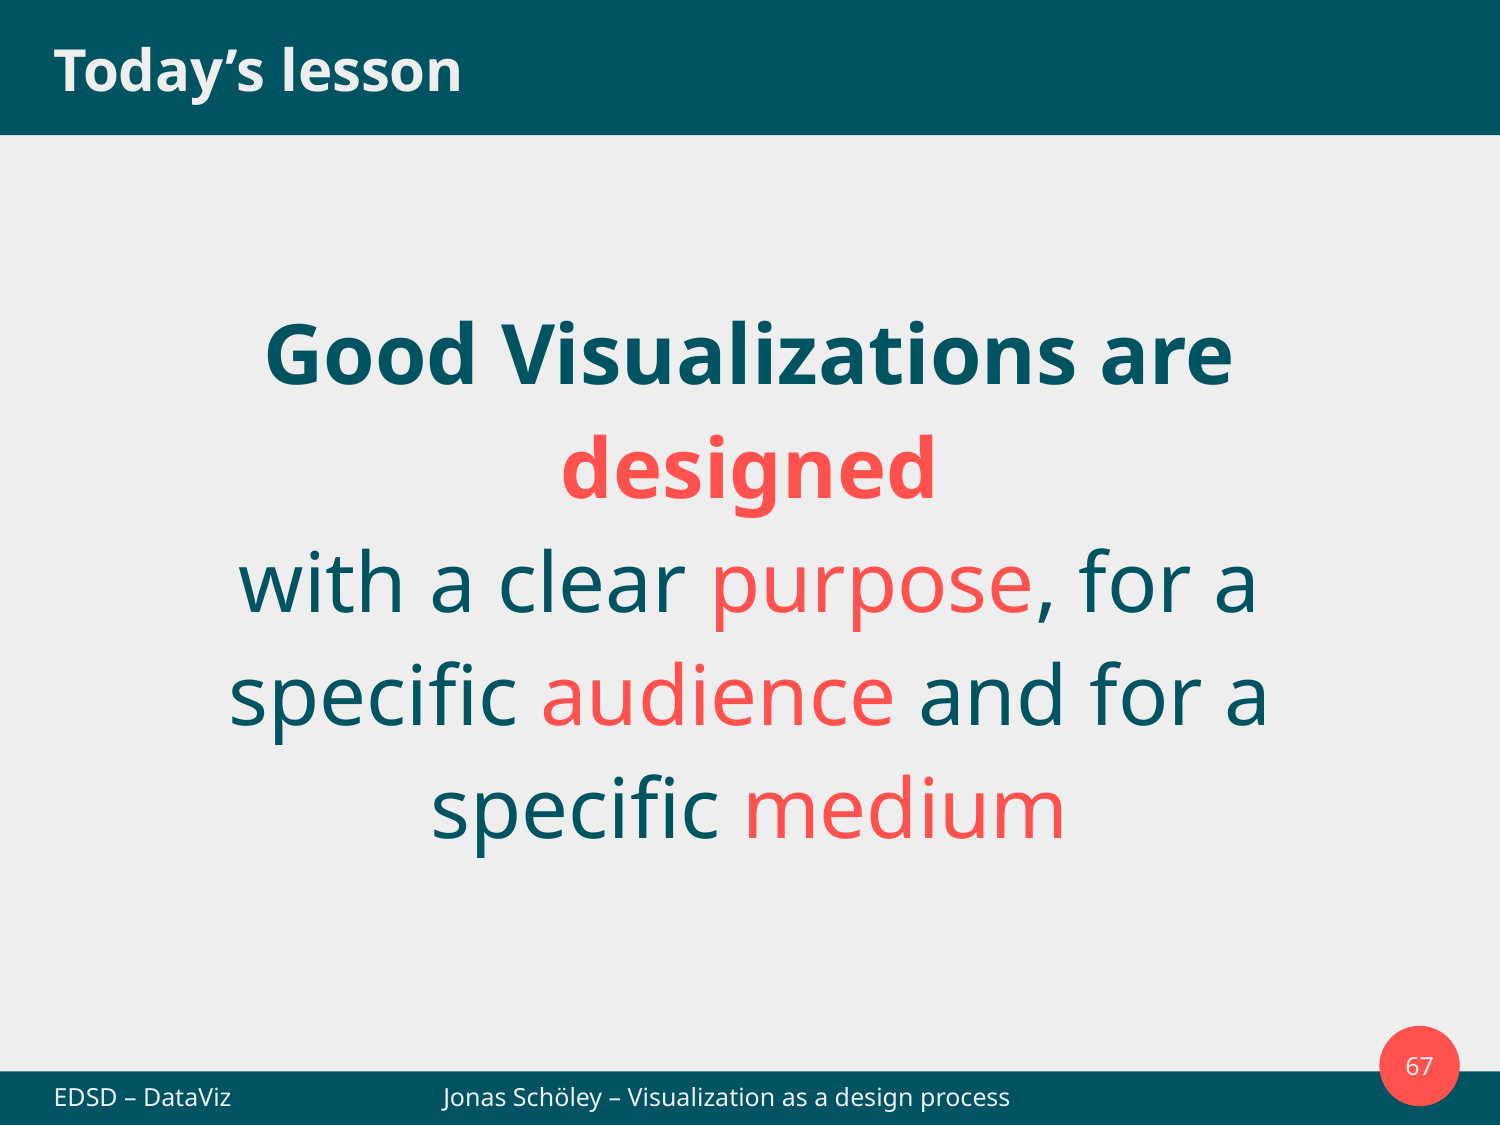

# Today’s lesson
Good Visualizations are designed
with a clear purpose, for a specific audience and for a specific medium
67
EDSD – DataViz
Jonas Schöley – Visualization as a design process